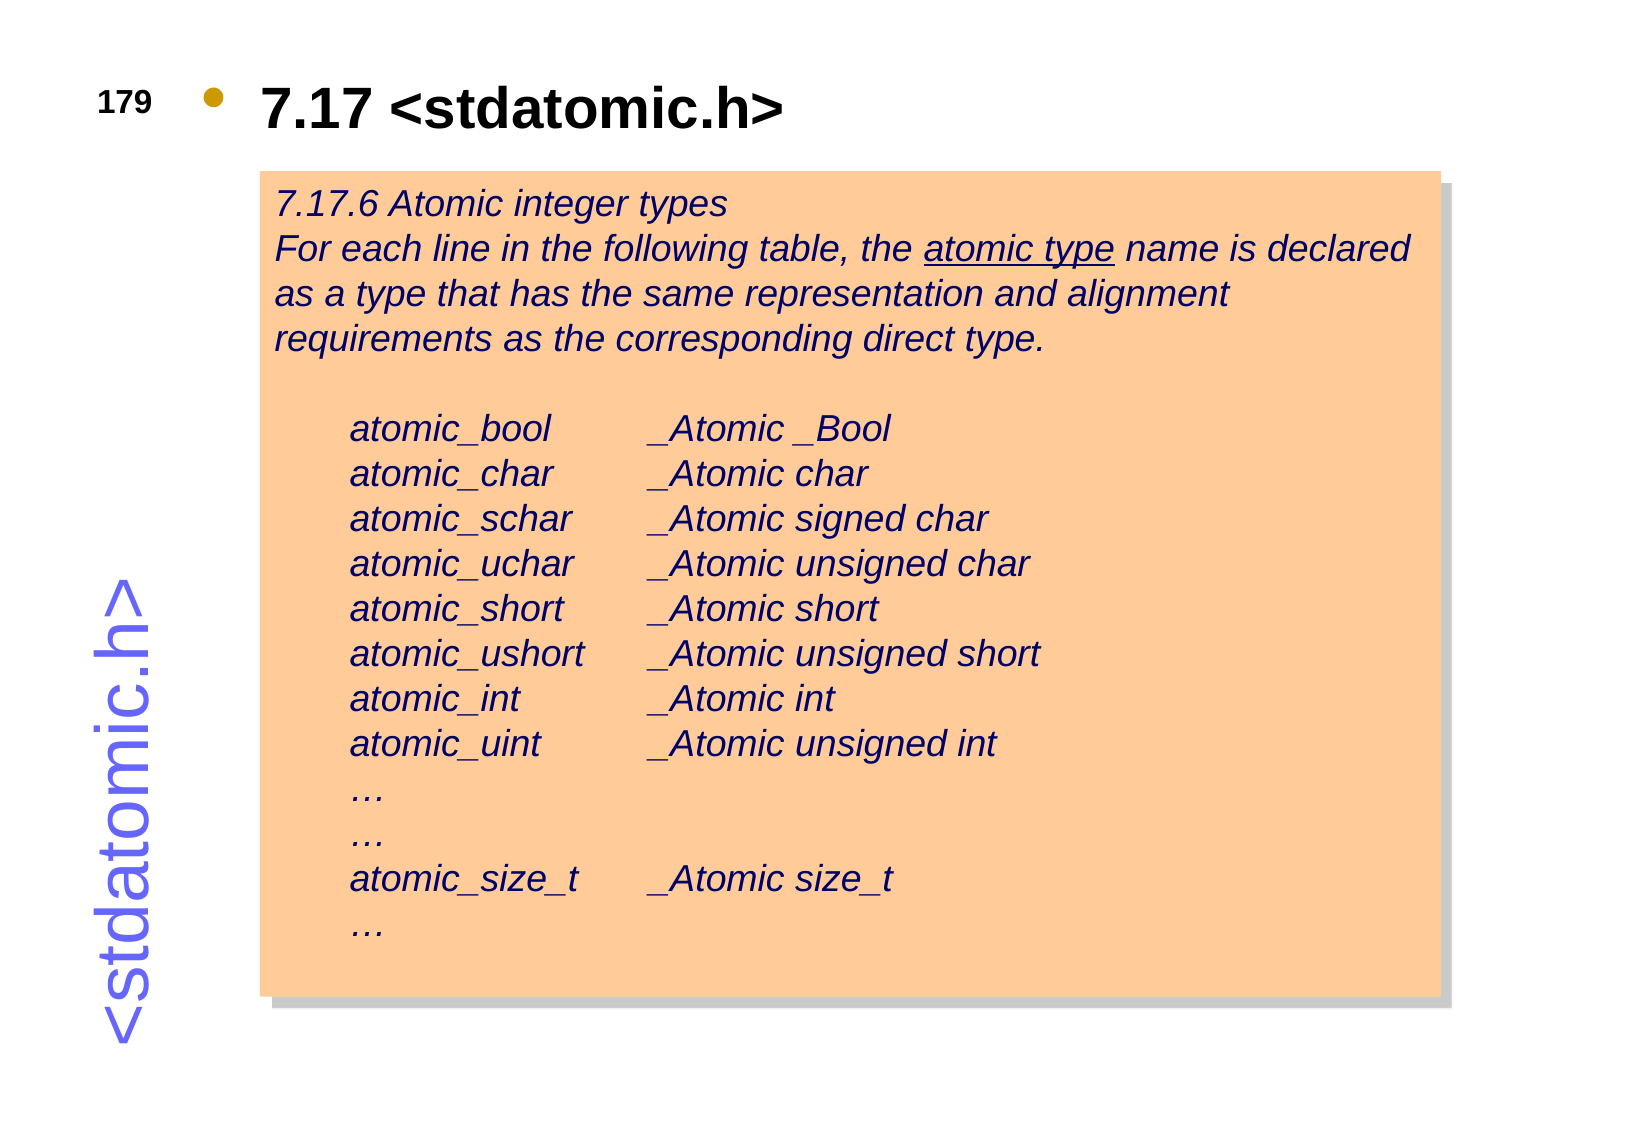

179
7.17 <stdatomic.h>
7.17.6 Atomic integer types
For each line in the following table, the atomic type name is declared as a type that has the same representation and alignment requirements as the corresponding direct type.
	atomic_bool	_Atomic _Bool
	atomic_char	_Atomic char
	atomic_schar	_Atomic signed char
	atomic_uchar	_Atomic unsigned char
	atomic_short	_Atomic short
	atomic_ushort	_Atomic unsigned short
	atomic_int		_Atomic int
	atomic_uint	_Atomic unsigned int
	…
	…
	atomic_size_t	_Atomic size_t
	…
# <stdatomic.h>